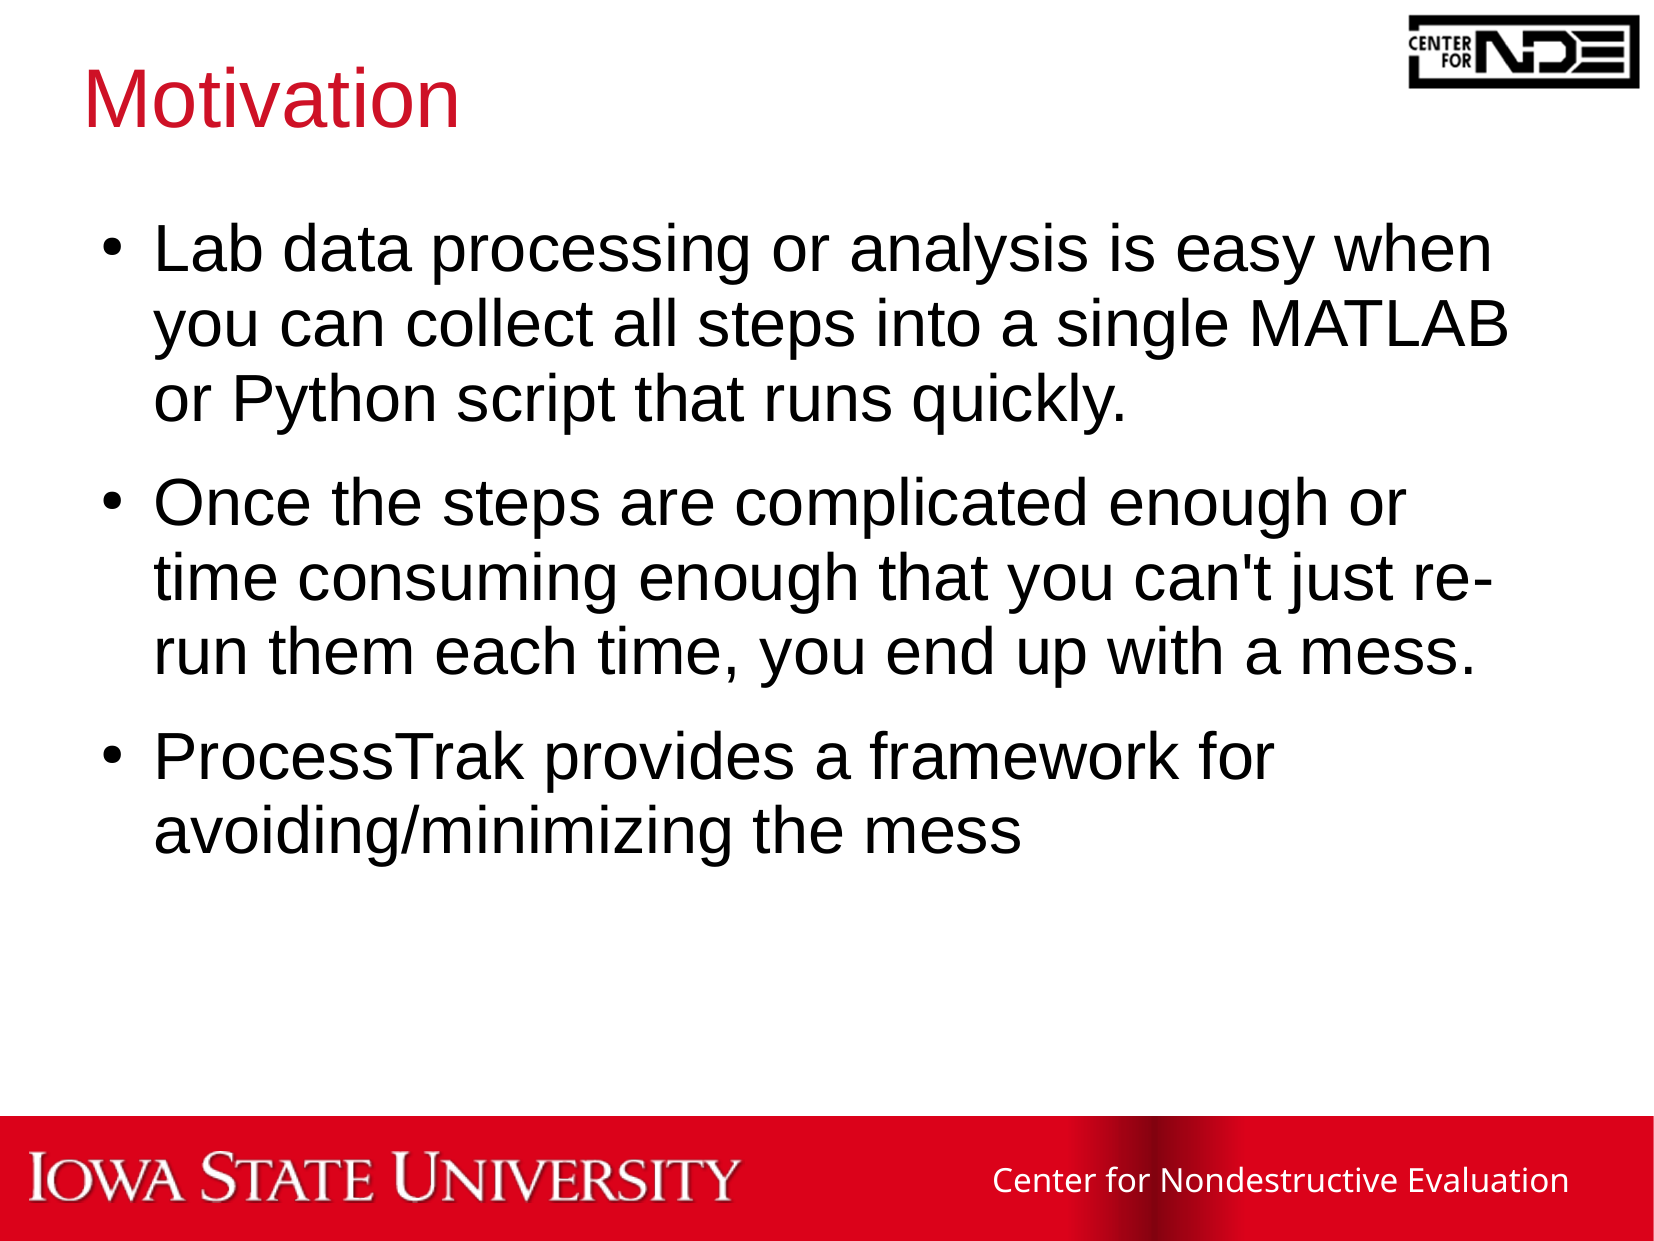

# Motivation
Lab data processing or analysis is easy when you can collect all steps into a single MATLAB or Python script that runs quickly.
Once the steps are complicated enough or time consuming enough that you can't just re-run them each time, you end up with a mess.
ProcessTrak provides a framework for avoiding/minimizing the mess